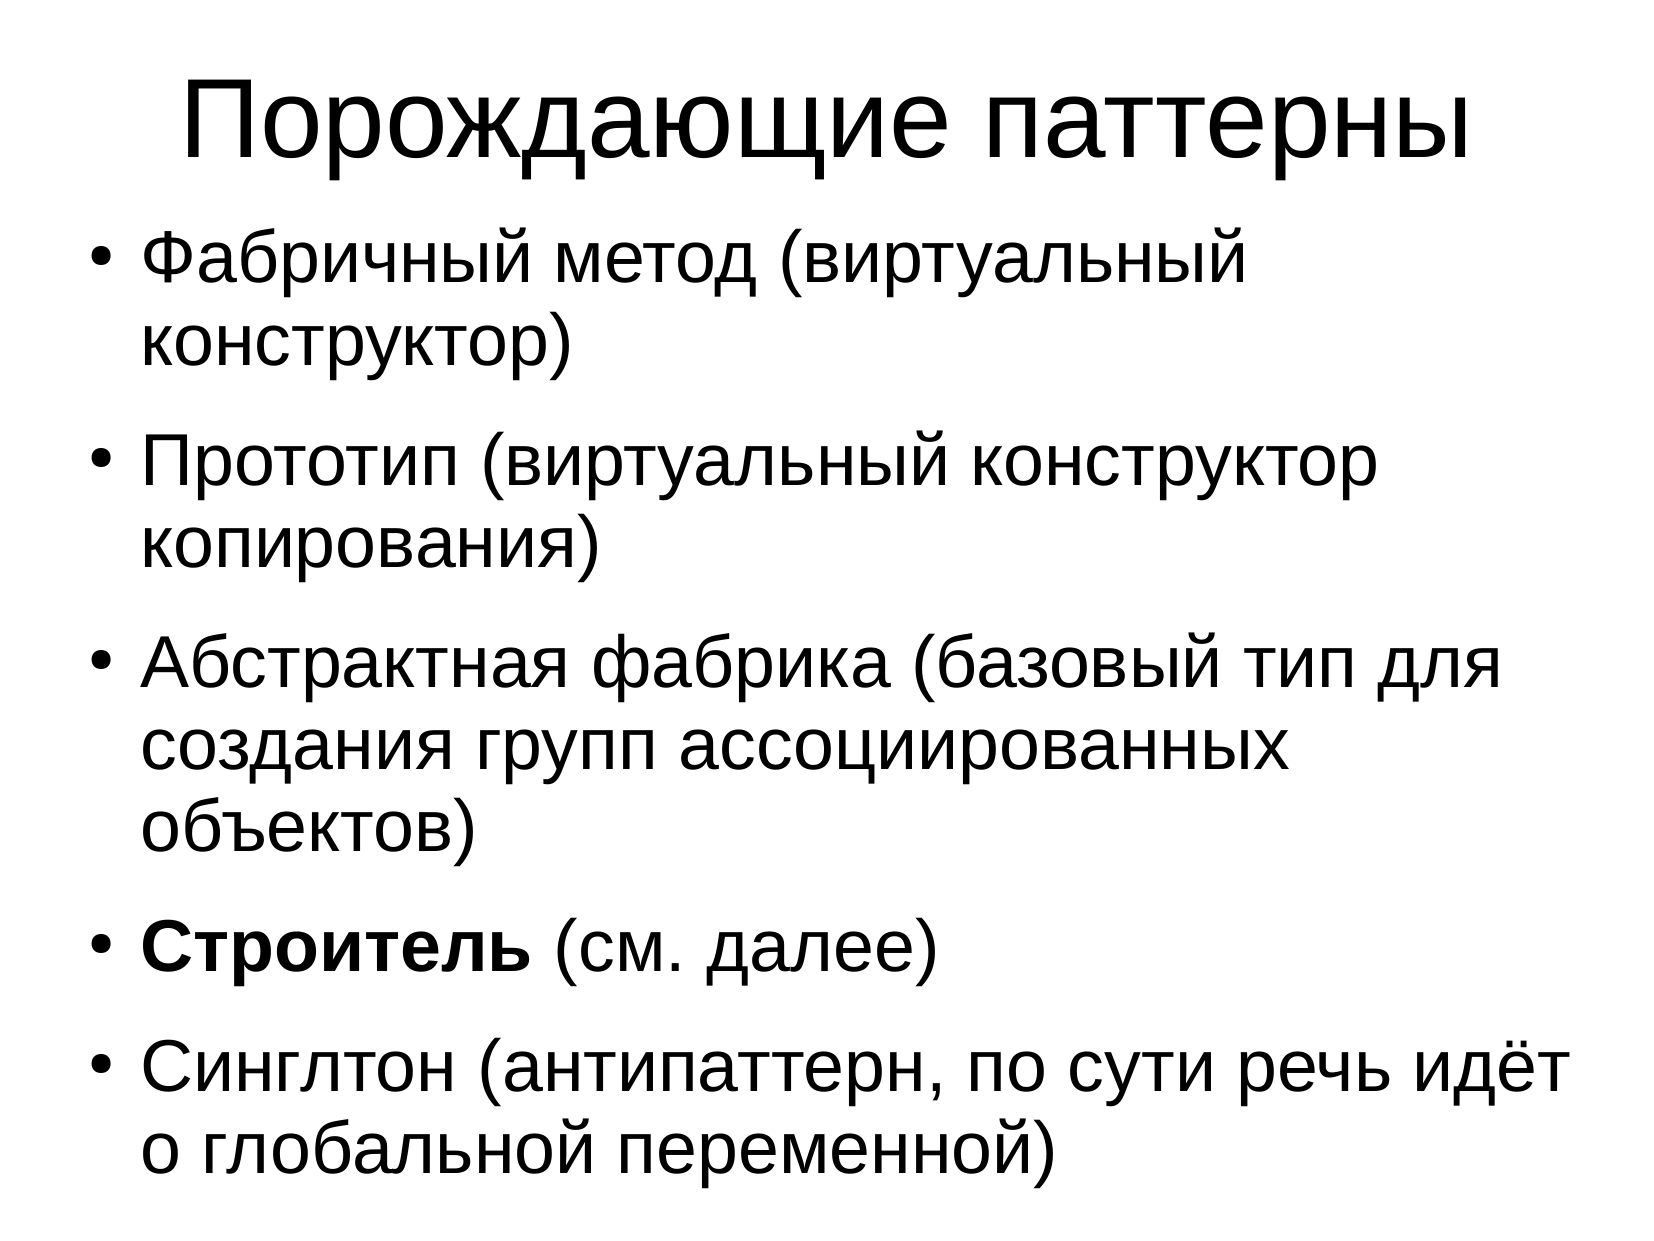

# Порождающие паттерны
Фабричный метод (виртуальный конструктор)
Прототип (виртуальный конструктор копирования)
Абстрактная фабрика (базовый тип для создания групп ассоциированных объектов)
Строитель (см. далее)
Синглтон (антипаттерн, по сути речь идёт о глобальной переменной)